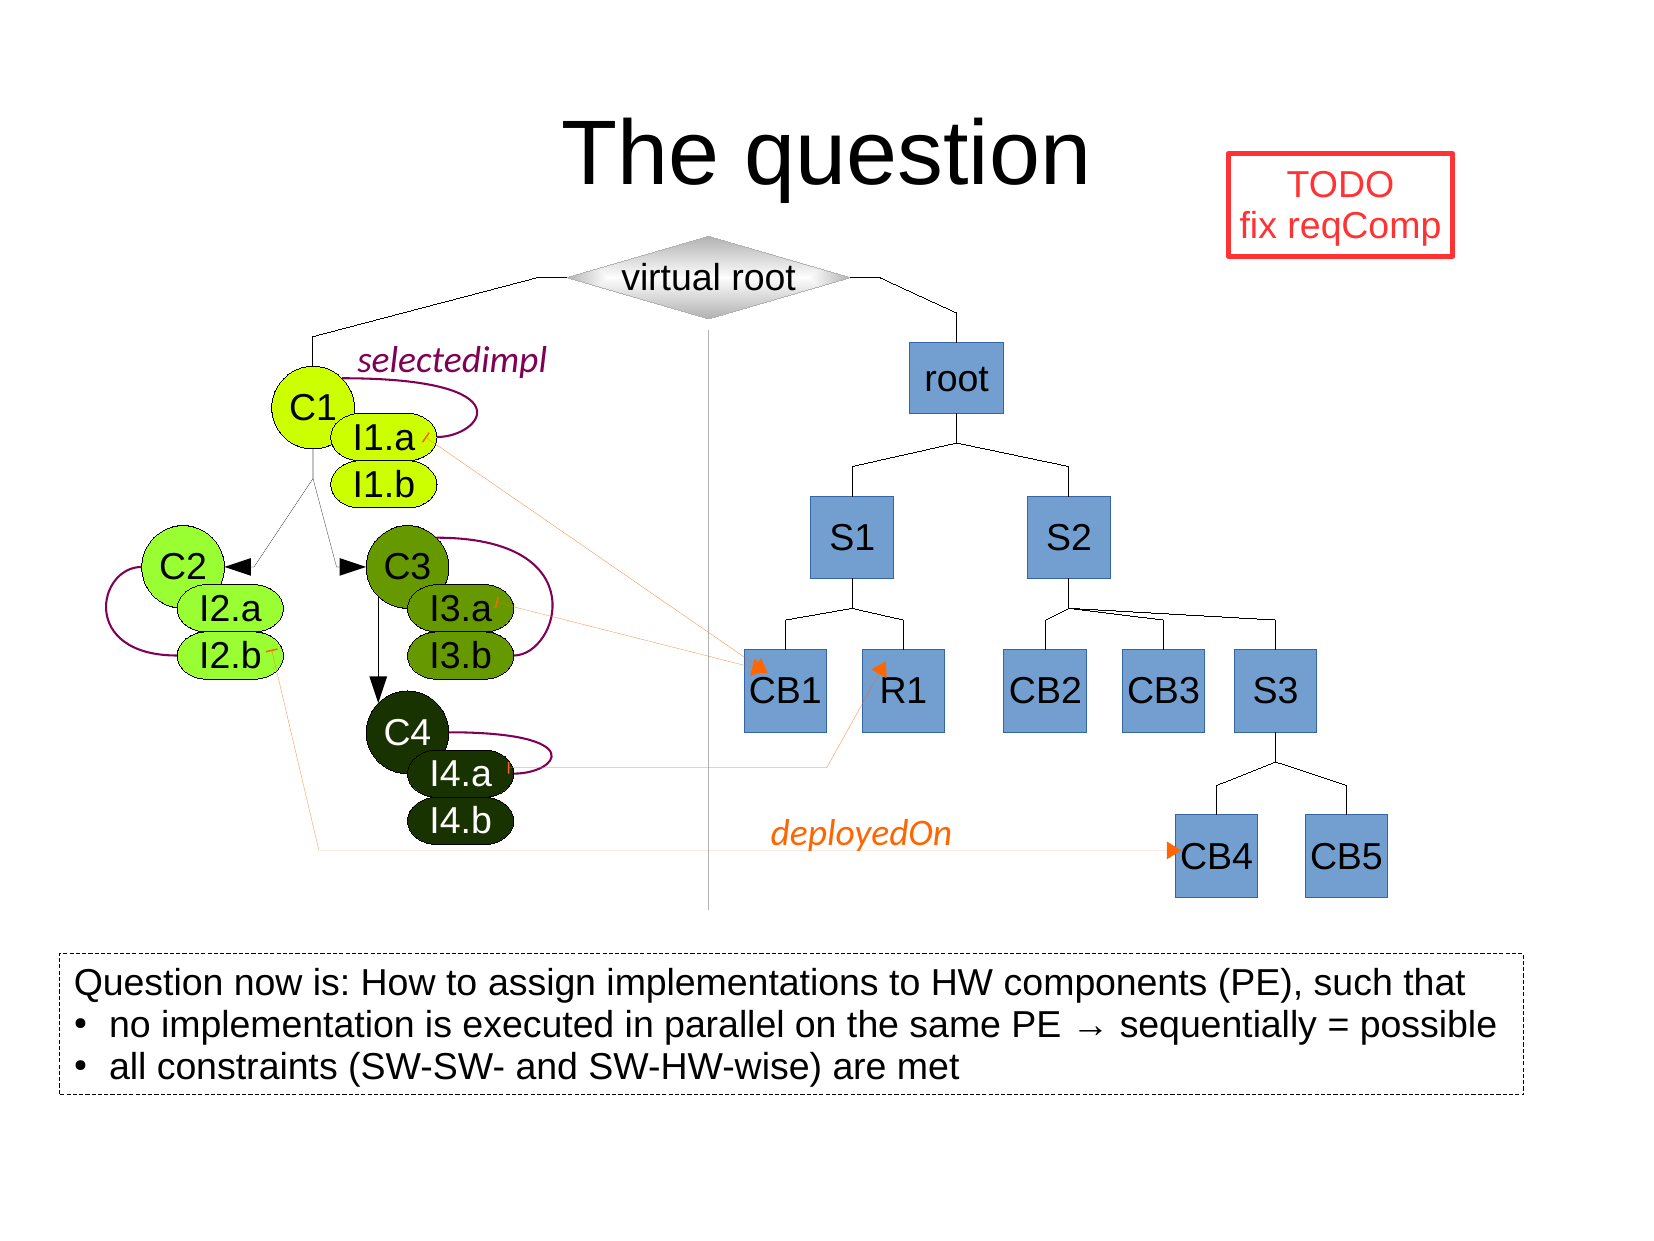

# The question
TODO
fix reqComp
virtual root
selectedimpl
root
C1
I1.a
I1.b
S1
S2
C2
C3
I2.a
I3.a
I2.b
I3.b
CB1
R1
CB2
CB3
S3
C4
I4.a
I4.b
deployedOn
CB4
CB5
Question now is: How to assign implementations to HW components (PE), such that
no implementation is executed in parallel on the same PE → sequentially = possible
all constraints (SW-SW- and SW-HW-wise) are met